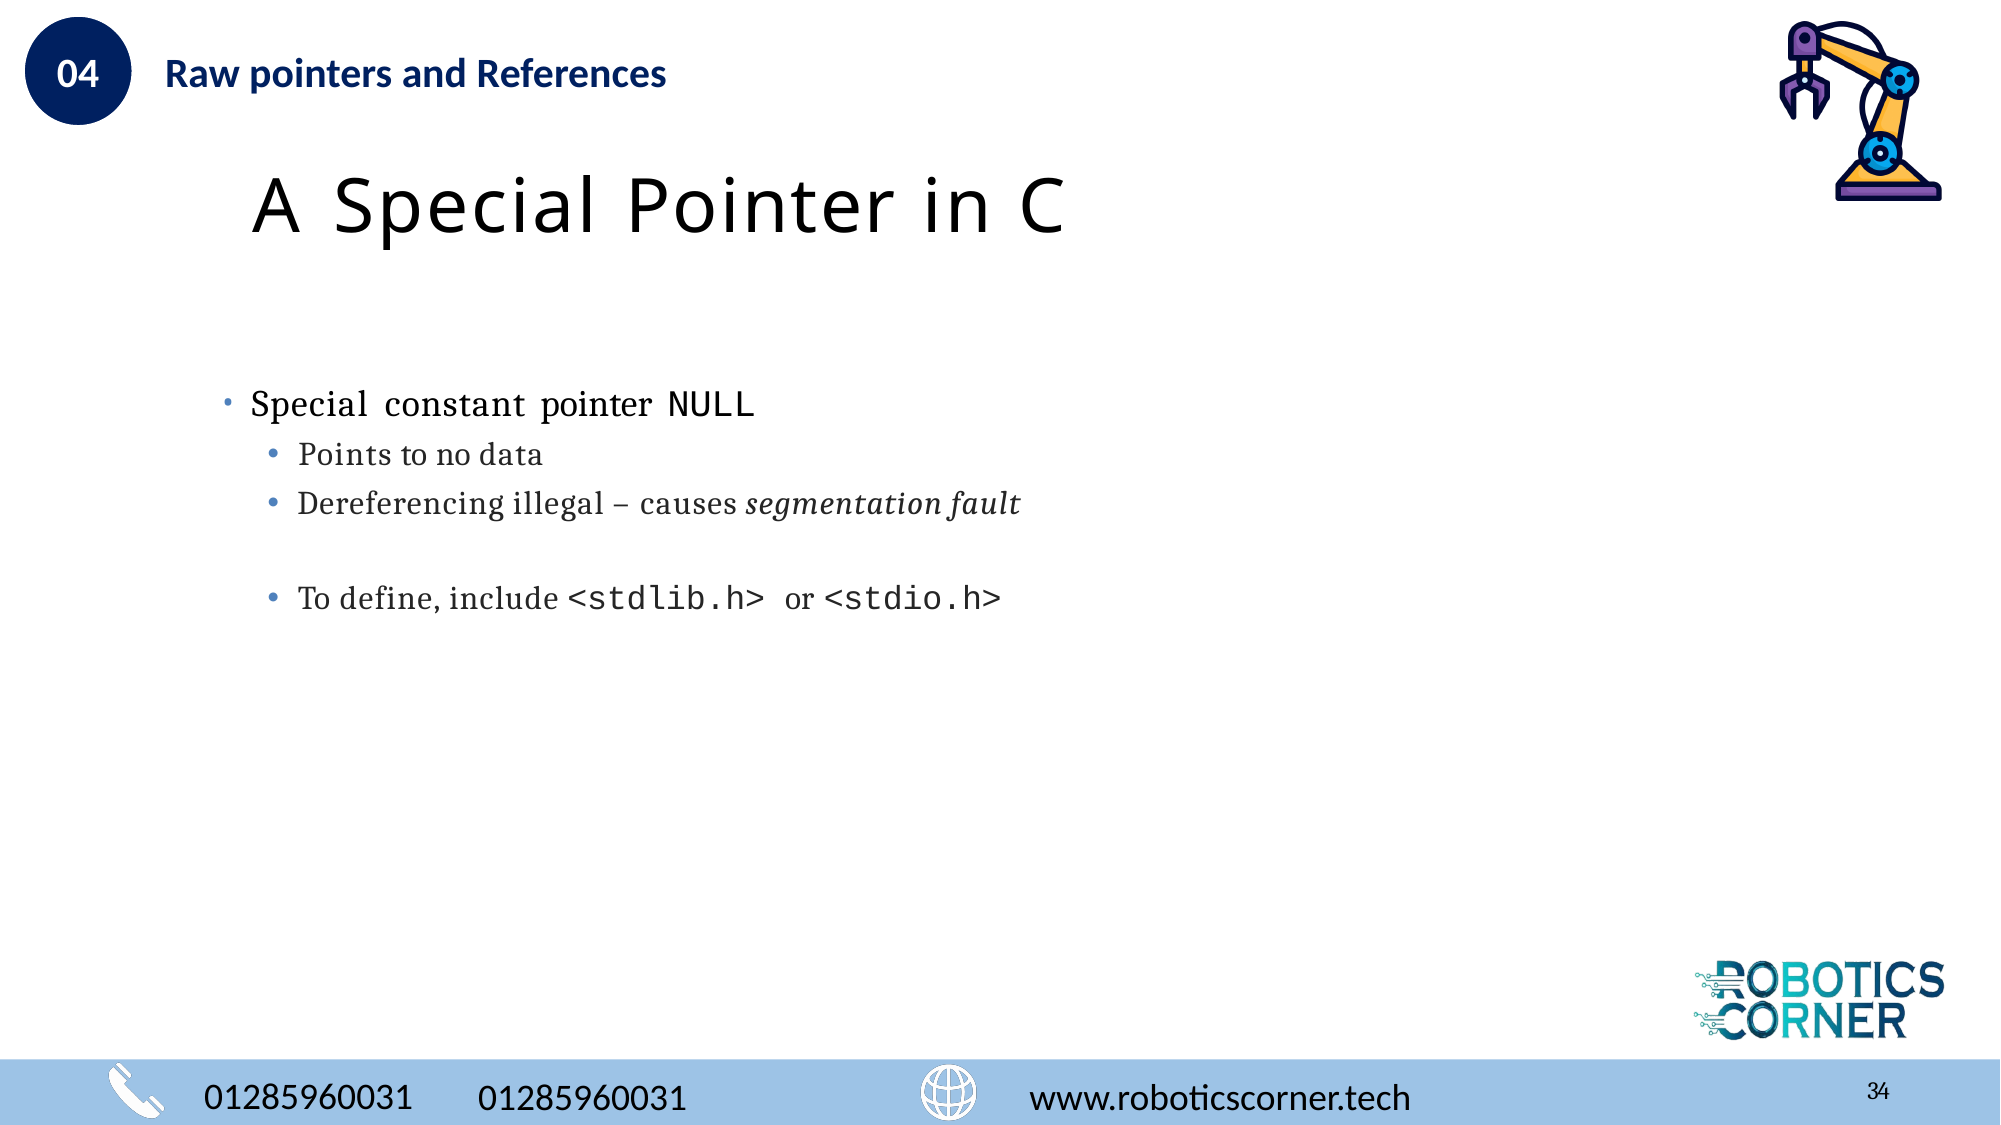

04
Raw pointers and References
# A Special Pointer in C
Special constant pointer NULL
🞄 Points to no data
🞄 Dereferencing illegal – causes segmentation fault
🞄 To define, include <stdlib.h> or <stdio.h>